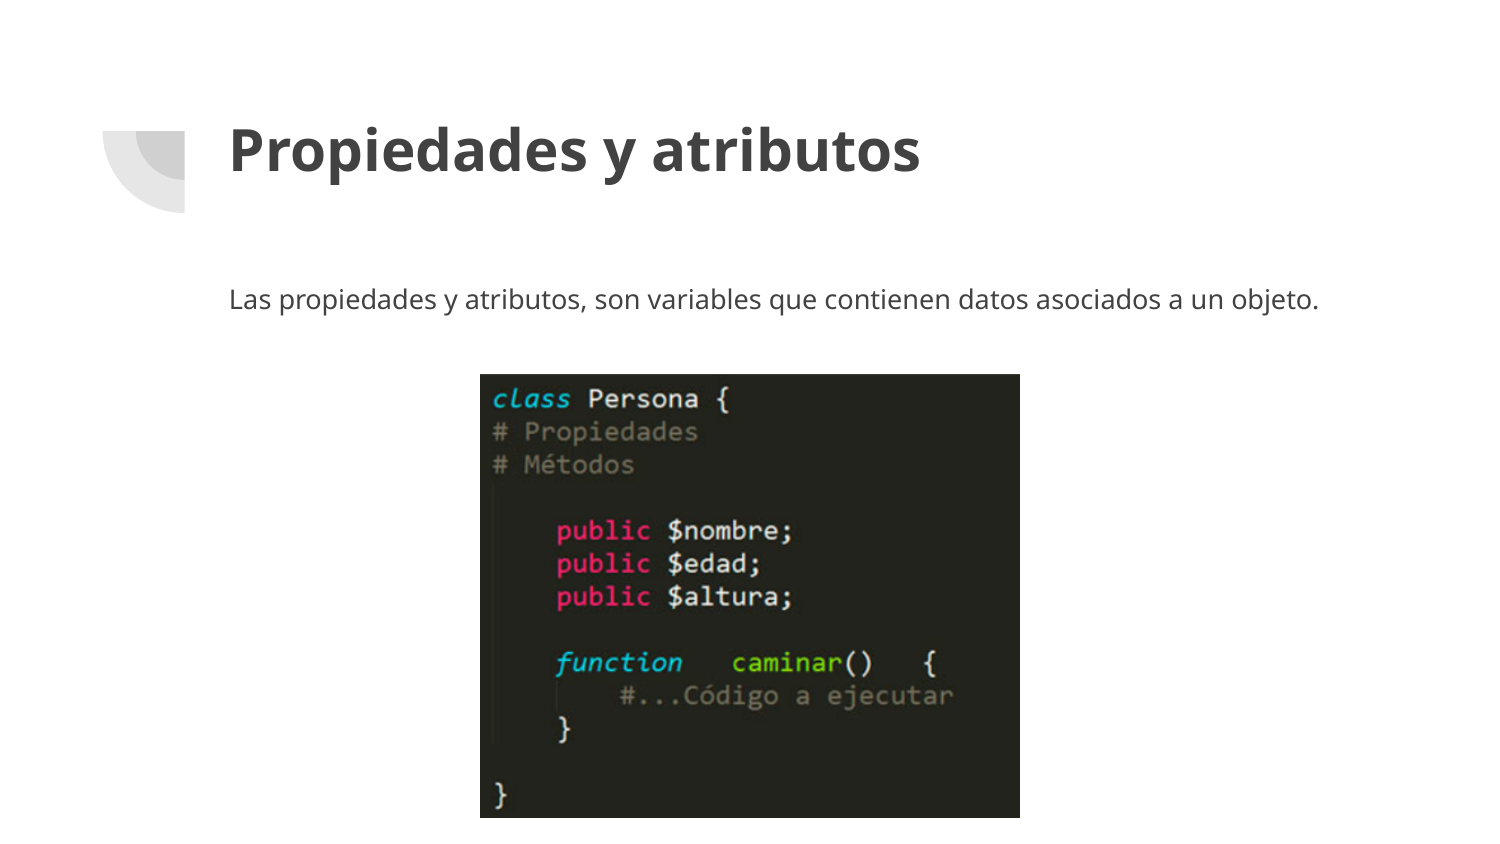

# Propiedades y atributos
Las propiedades y atributos, son variables que contienen datos asociados a un objeto.